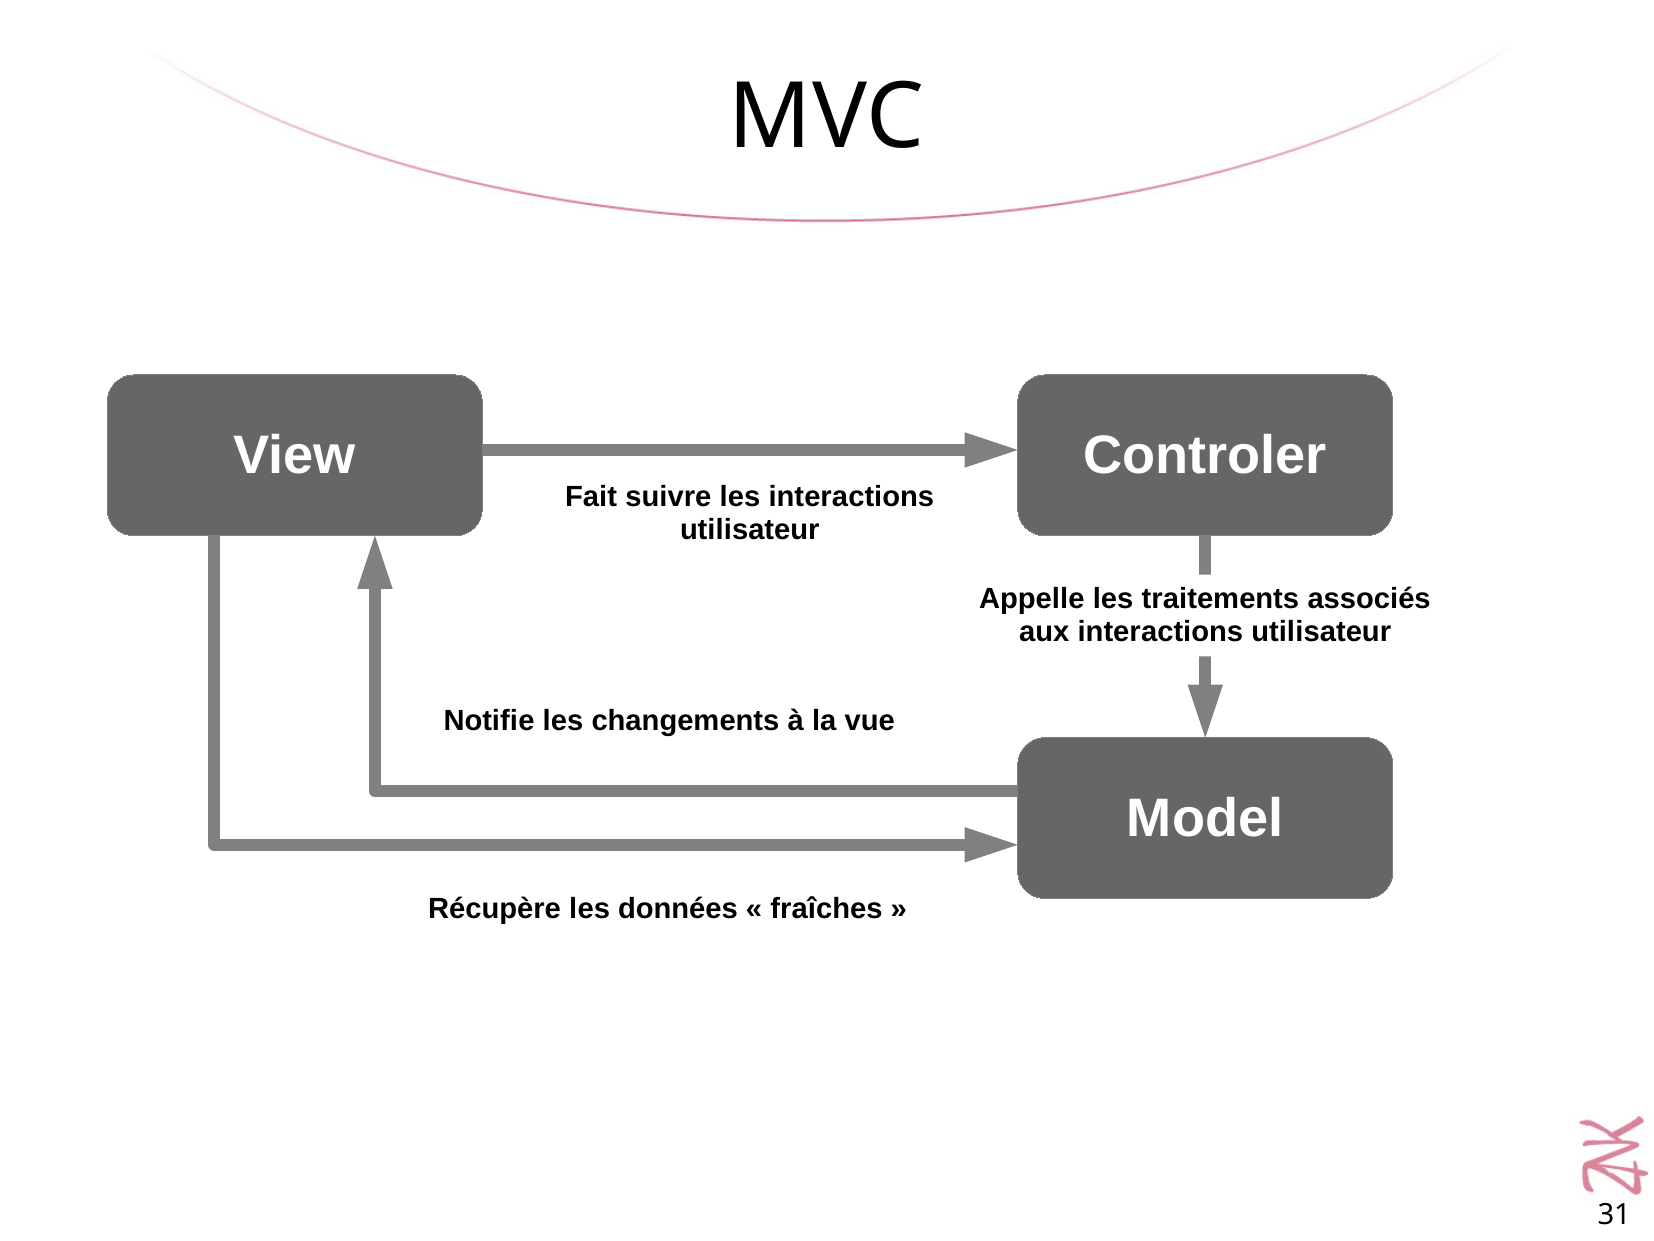

# MVC
View
Controler
Fait suivre les interactions utilisateur
Appelle les traitements associés aux interactions utilisateur
Notifie les changements à la vue
Model
Récupère les données « fraîches »
31